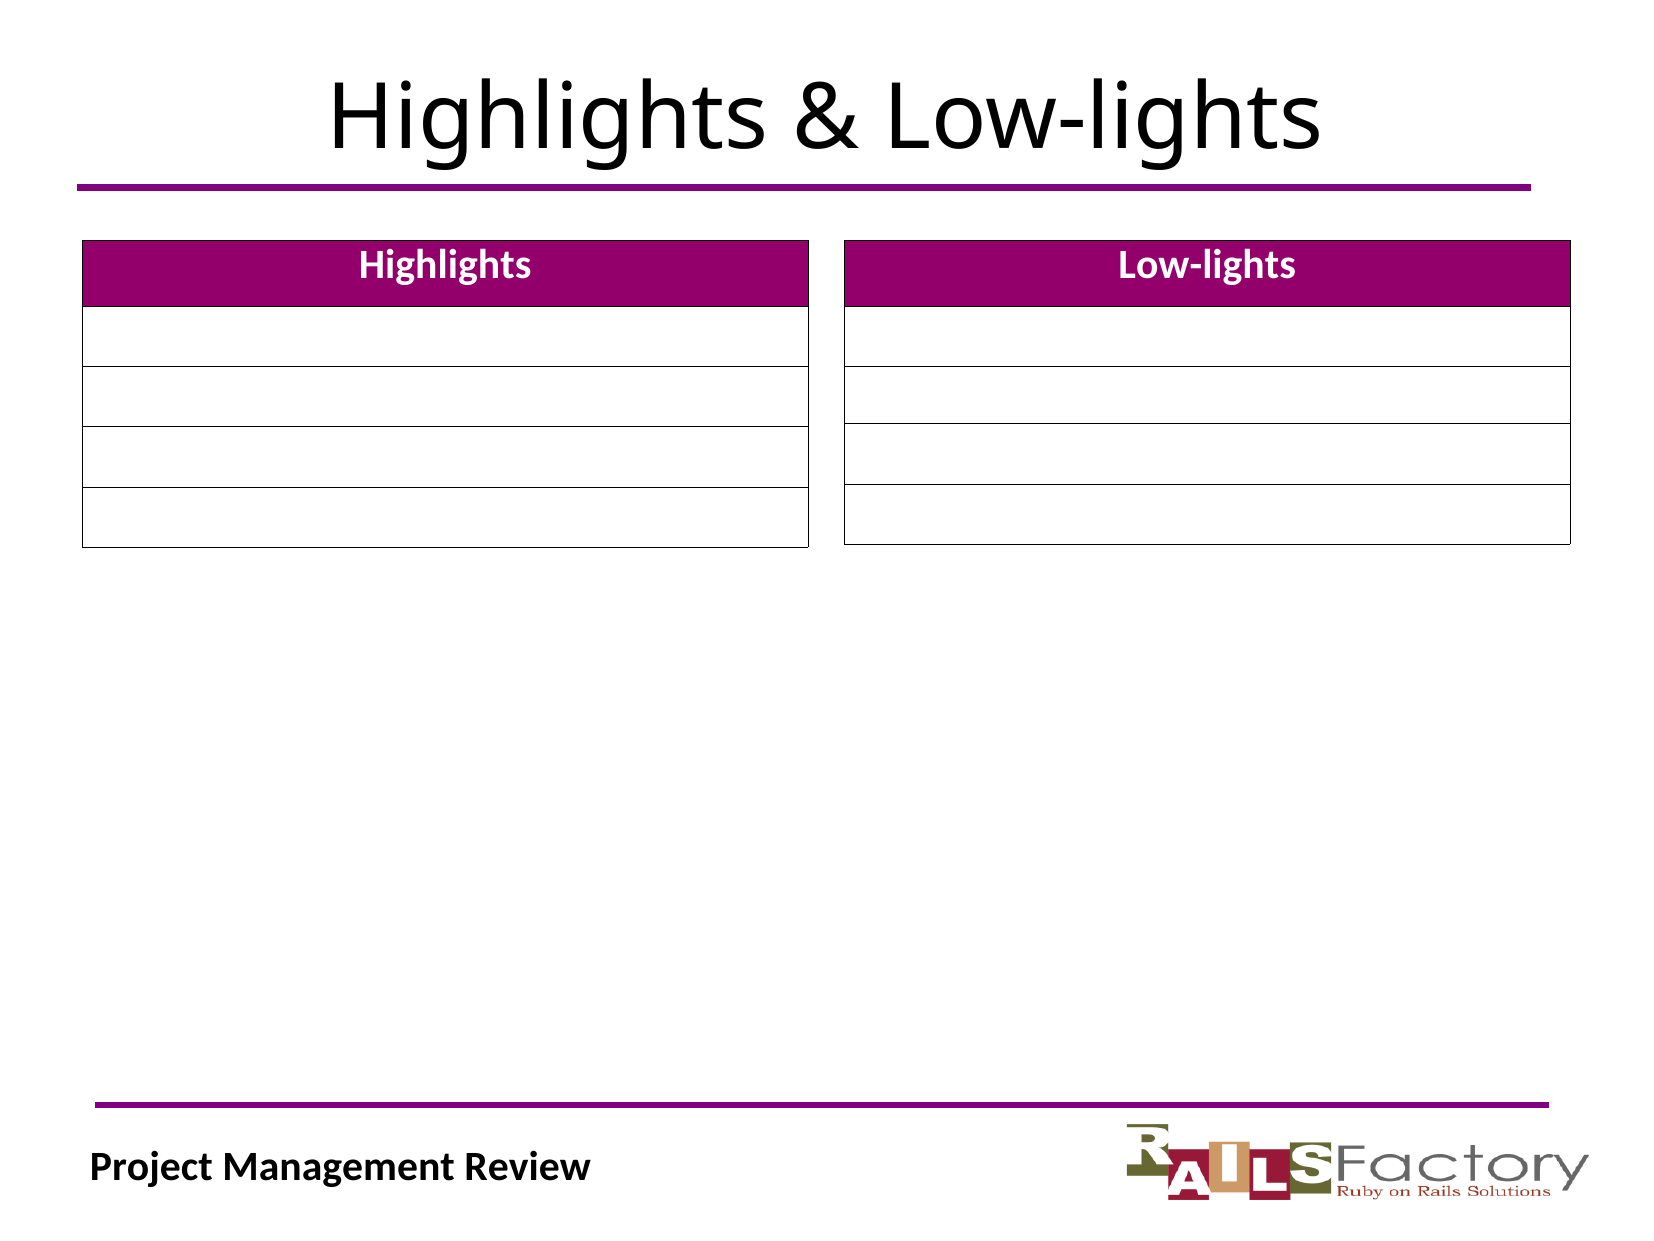

# Highlights & Low-lights
| Highlights |
| --- |
| |
| |
| |
| |
| Low-lights |
| --- |
| |
| |
| |
| |